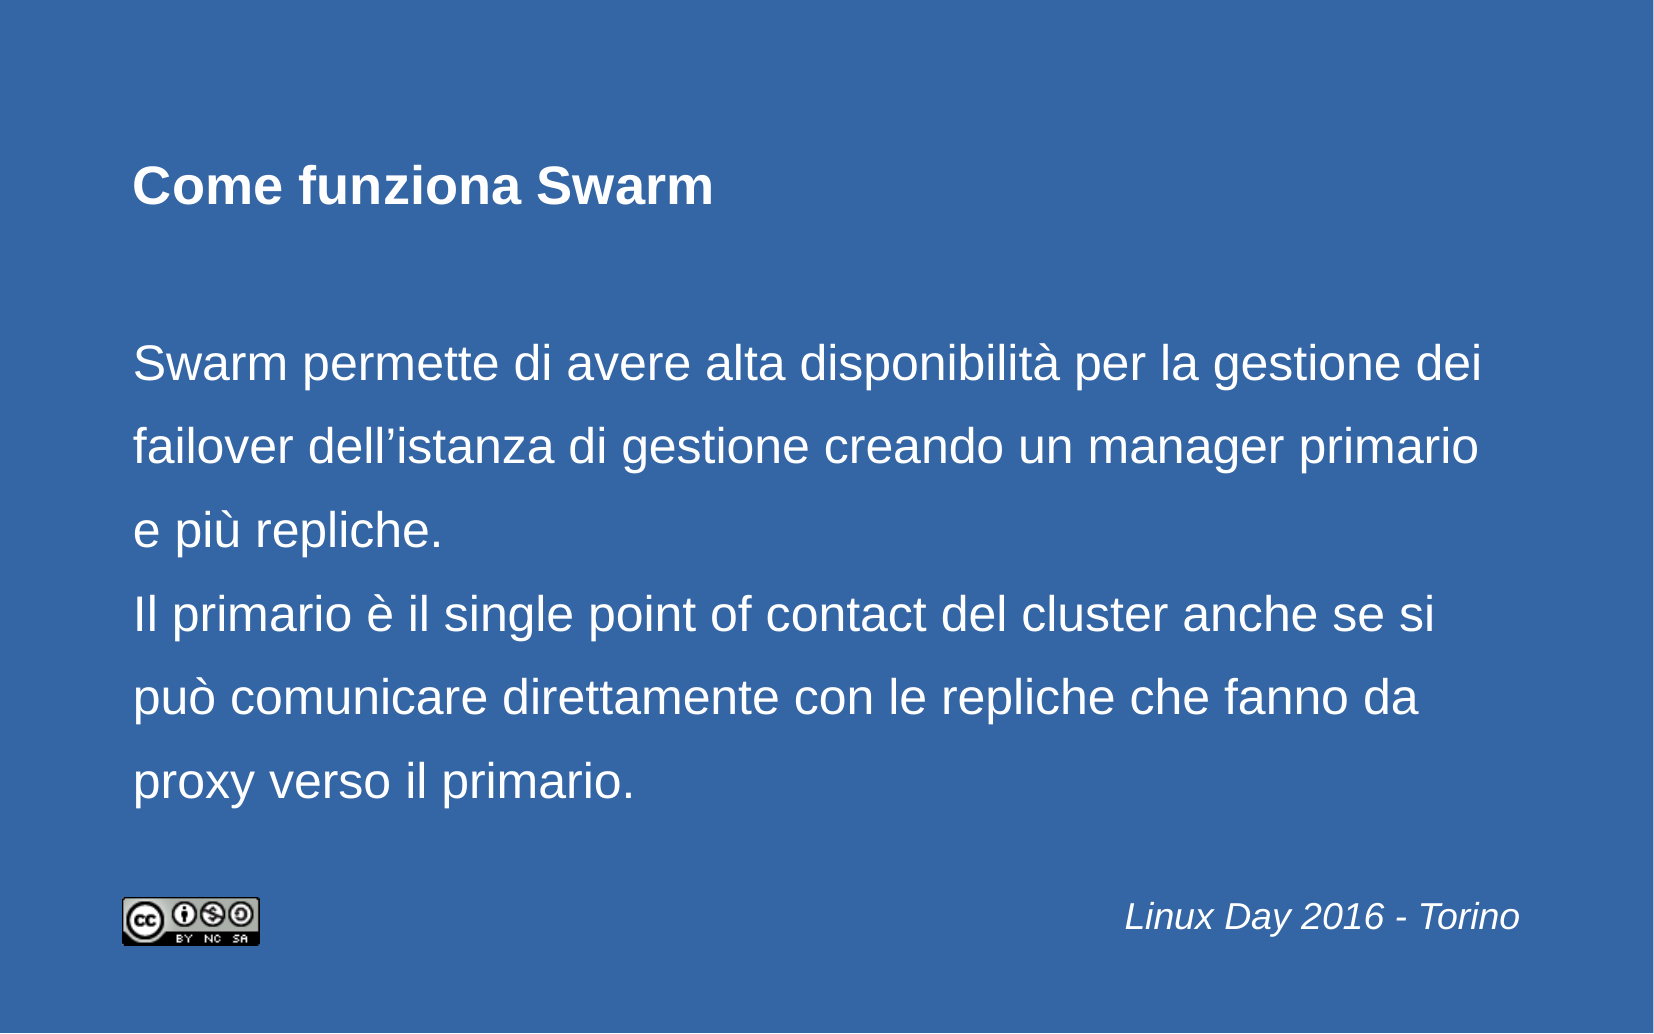

Come funziona Swarm
Swarm permette di avere alta disponibilità per la gestione dei failover dell’istanza di gestione creando un manager primario e più repliche.
Il primario è il single point of contact del cluster anche se si può comunicare direttamente con le repliche che fanno da proxy verso il primario.
Linux Day 2016 - Torino